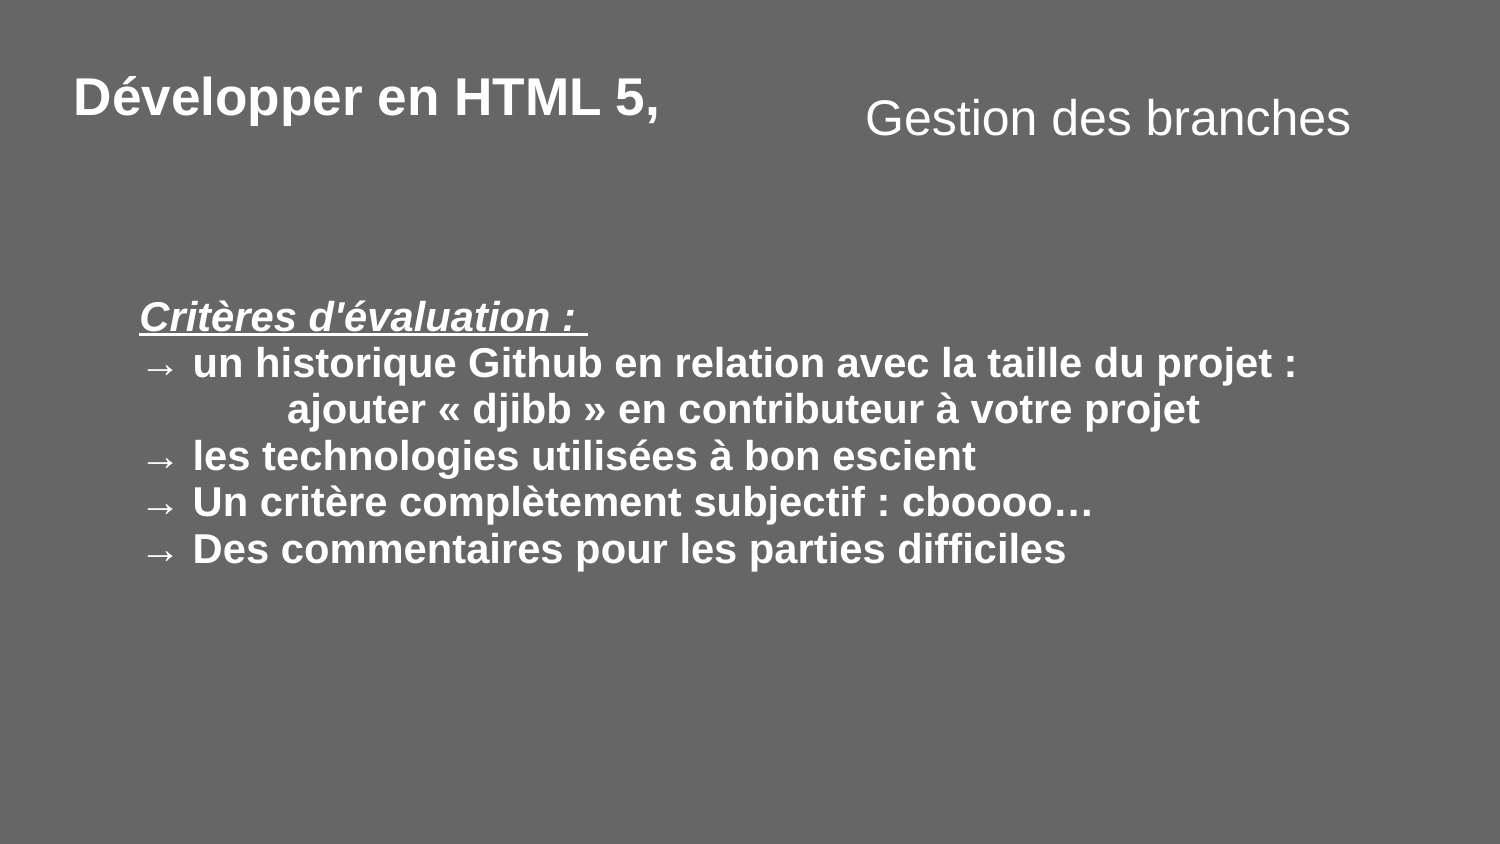

Gestion des branches
# Développer en HTML 5,
Critères d'évaluation :
→ un historique Github en relation avec la taille du projet :
		ajouter « djibb » en contributeur à votre projet
→ les technologies utilisées à bon escient
→ Un critère complètement subjectif : cboooo…
→ Des commentaires pour les parties difficiles